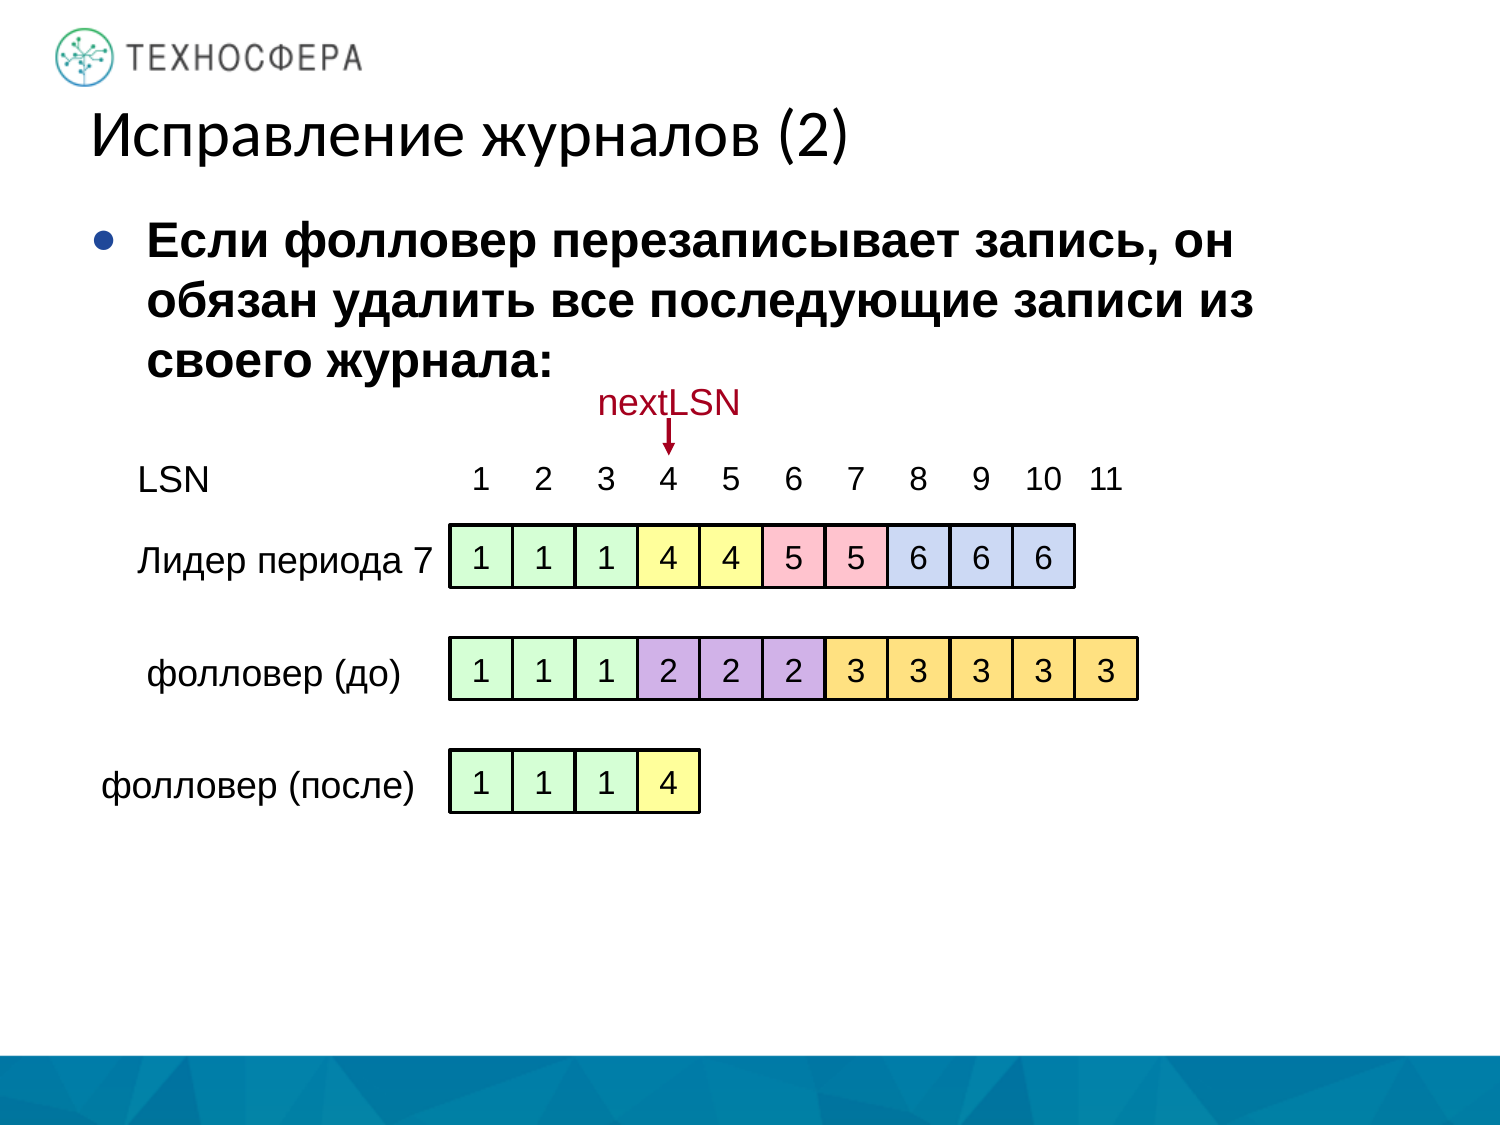

Исправление журналов (2)
# Если фолловер перезаписывает запись, он обязан удалить все последующие записи из своего журнала:
nextLSN
1
2
3
4
5
6
7
8
9
10
11
LSN
1
1
1
4
4
5
5
6
6
6
Лидер периода 7
1
1
1
2
2
2
3
3
3
3
3
фолловер (до)
1
1
1
4
фолловер (после)